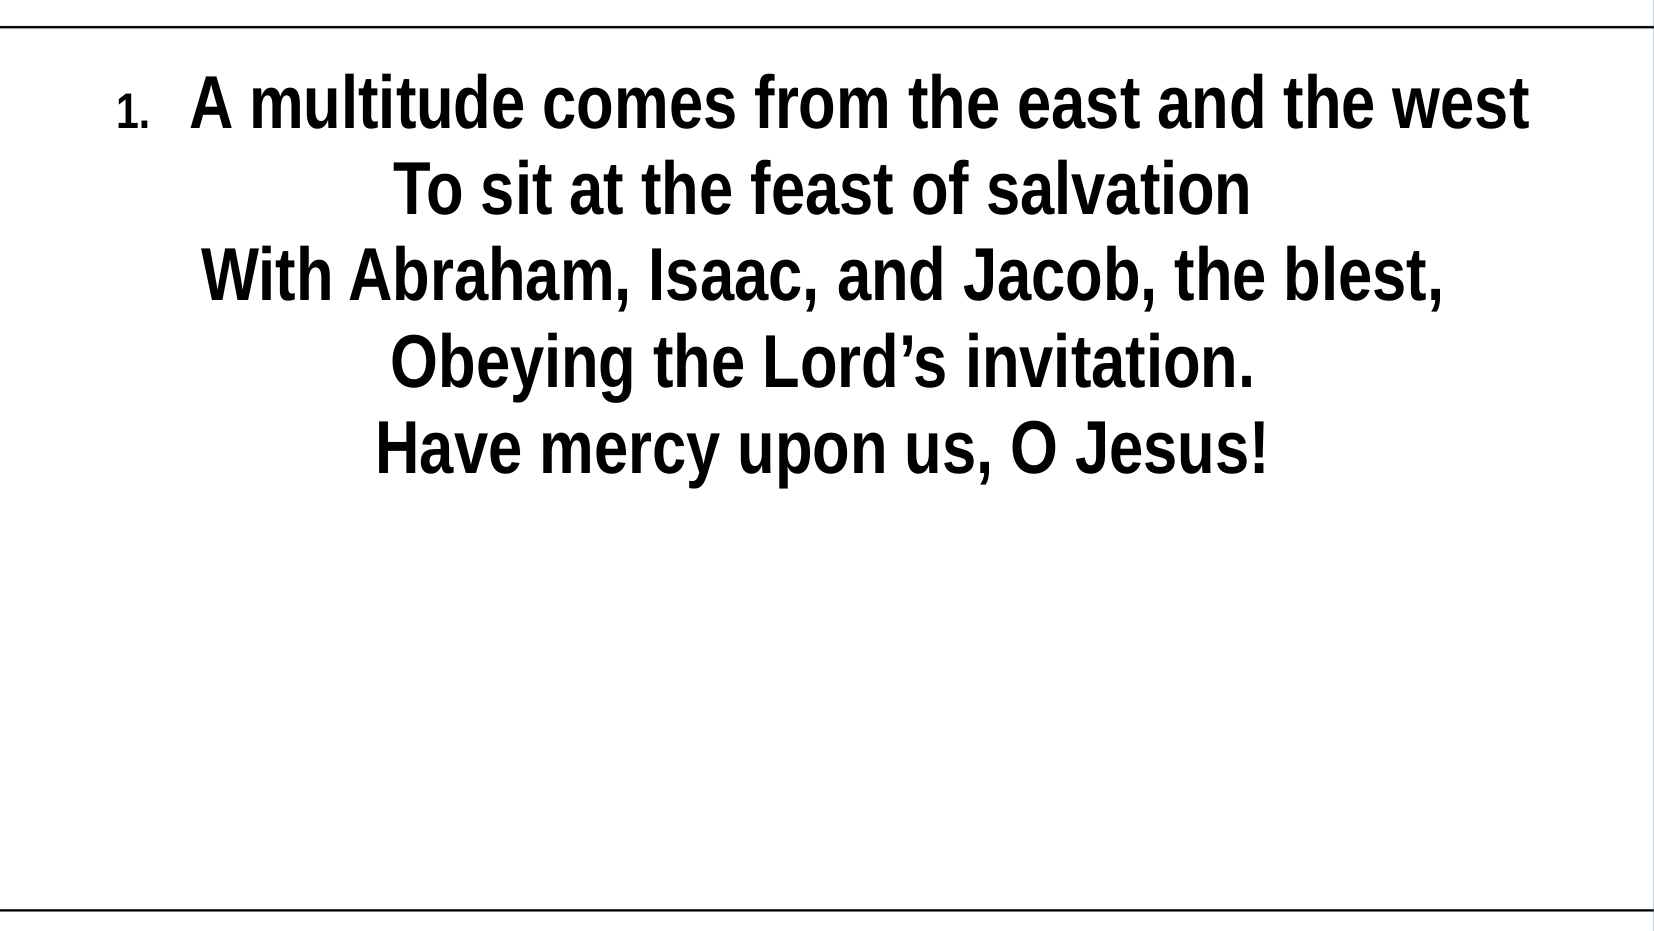

1.	A multitude comes from the east and the west
To sit at the feast of salvation
With Abraham, Isaac, and Jacob, the blest,
Obeying the Lord’s invitation.
Have mercy upon us, O Jesus!